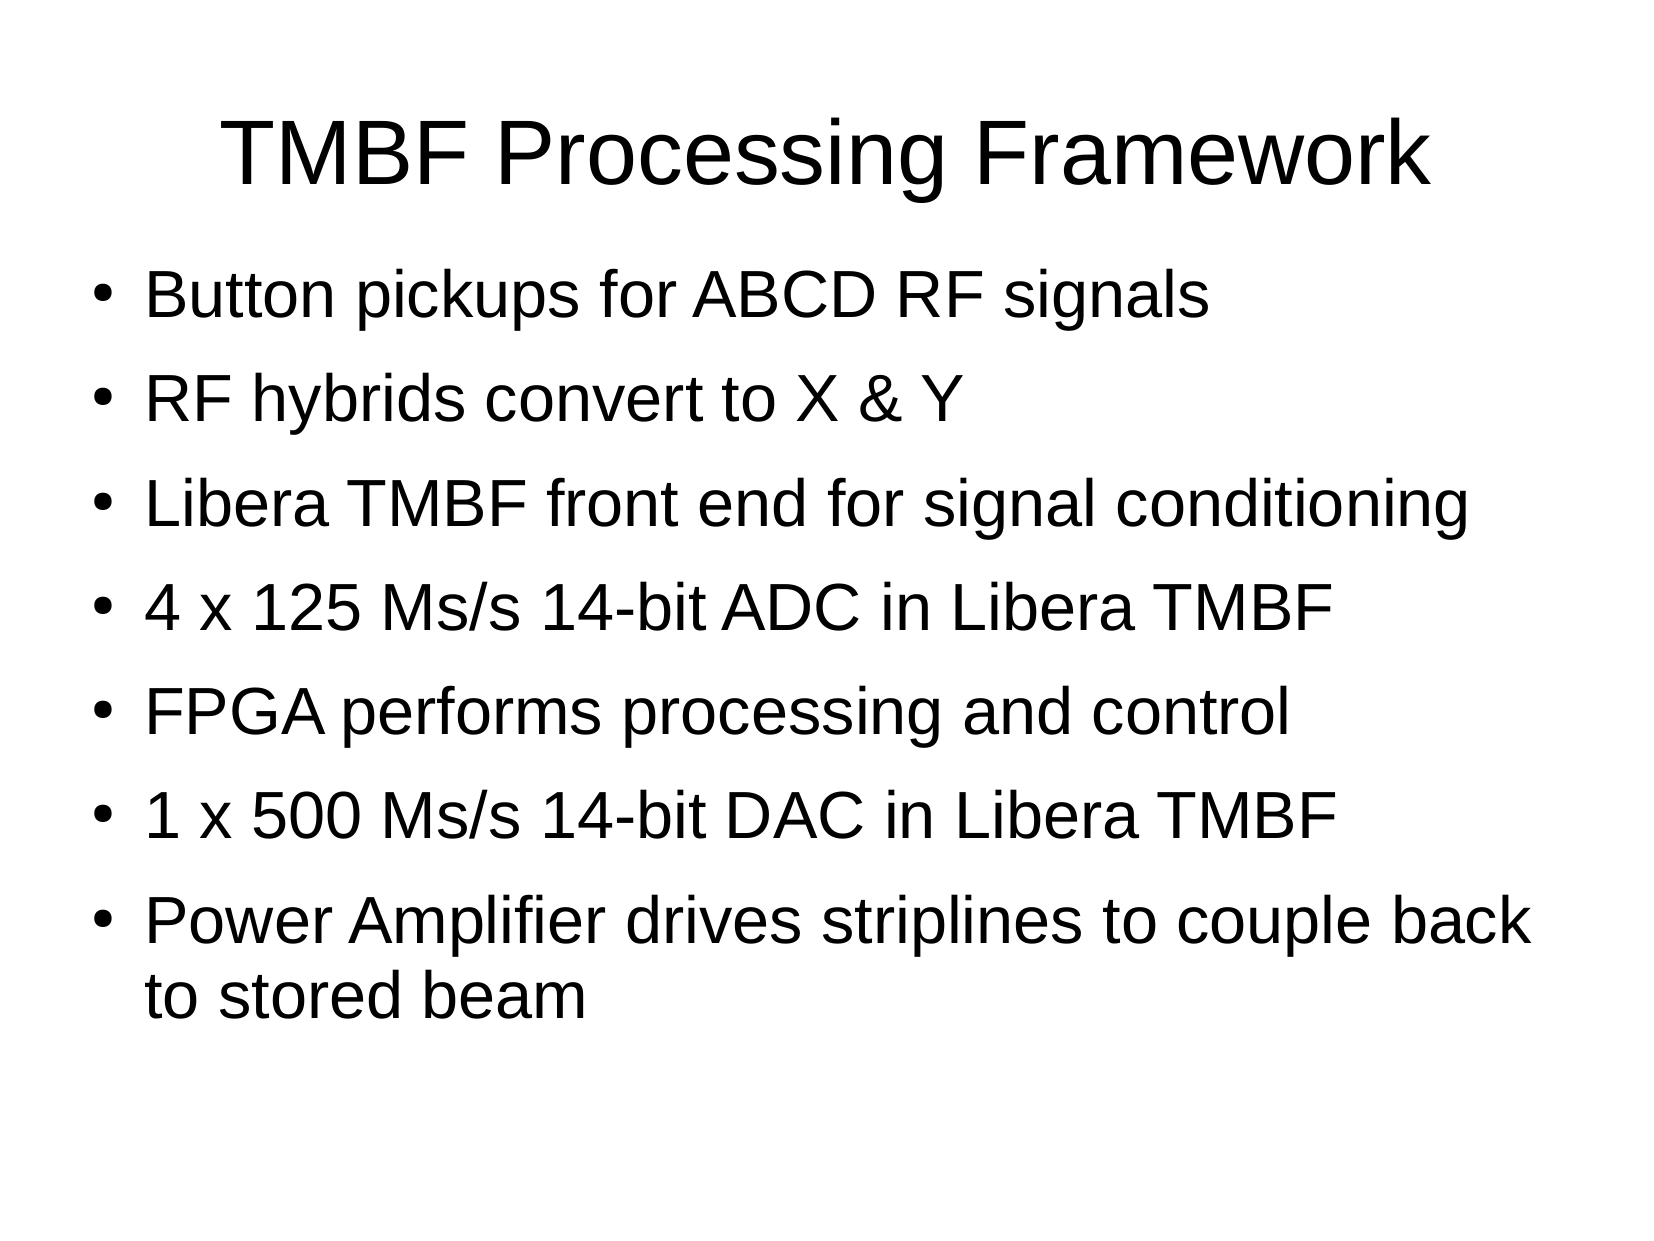

# TMBF Processing Framework
Button pickups for ABCD RF signals
RF hybrids convert to X & Y
Libera TMBF front end for signal conditioning
4 x 125 Ms/s 14-bit ADC in Libera TMBF
FPGA performs processing and control
1 x 500 Ms/s 14-bit DAC in Libera TMBF
Power Amplifier drives striplines to couple back to stored beam